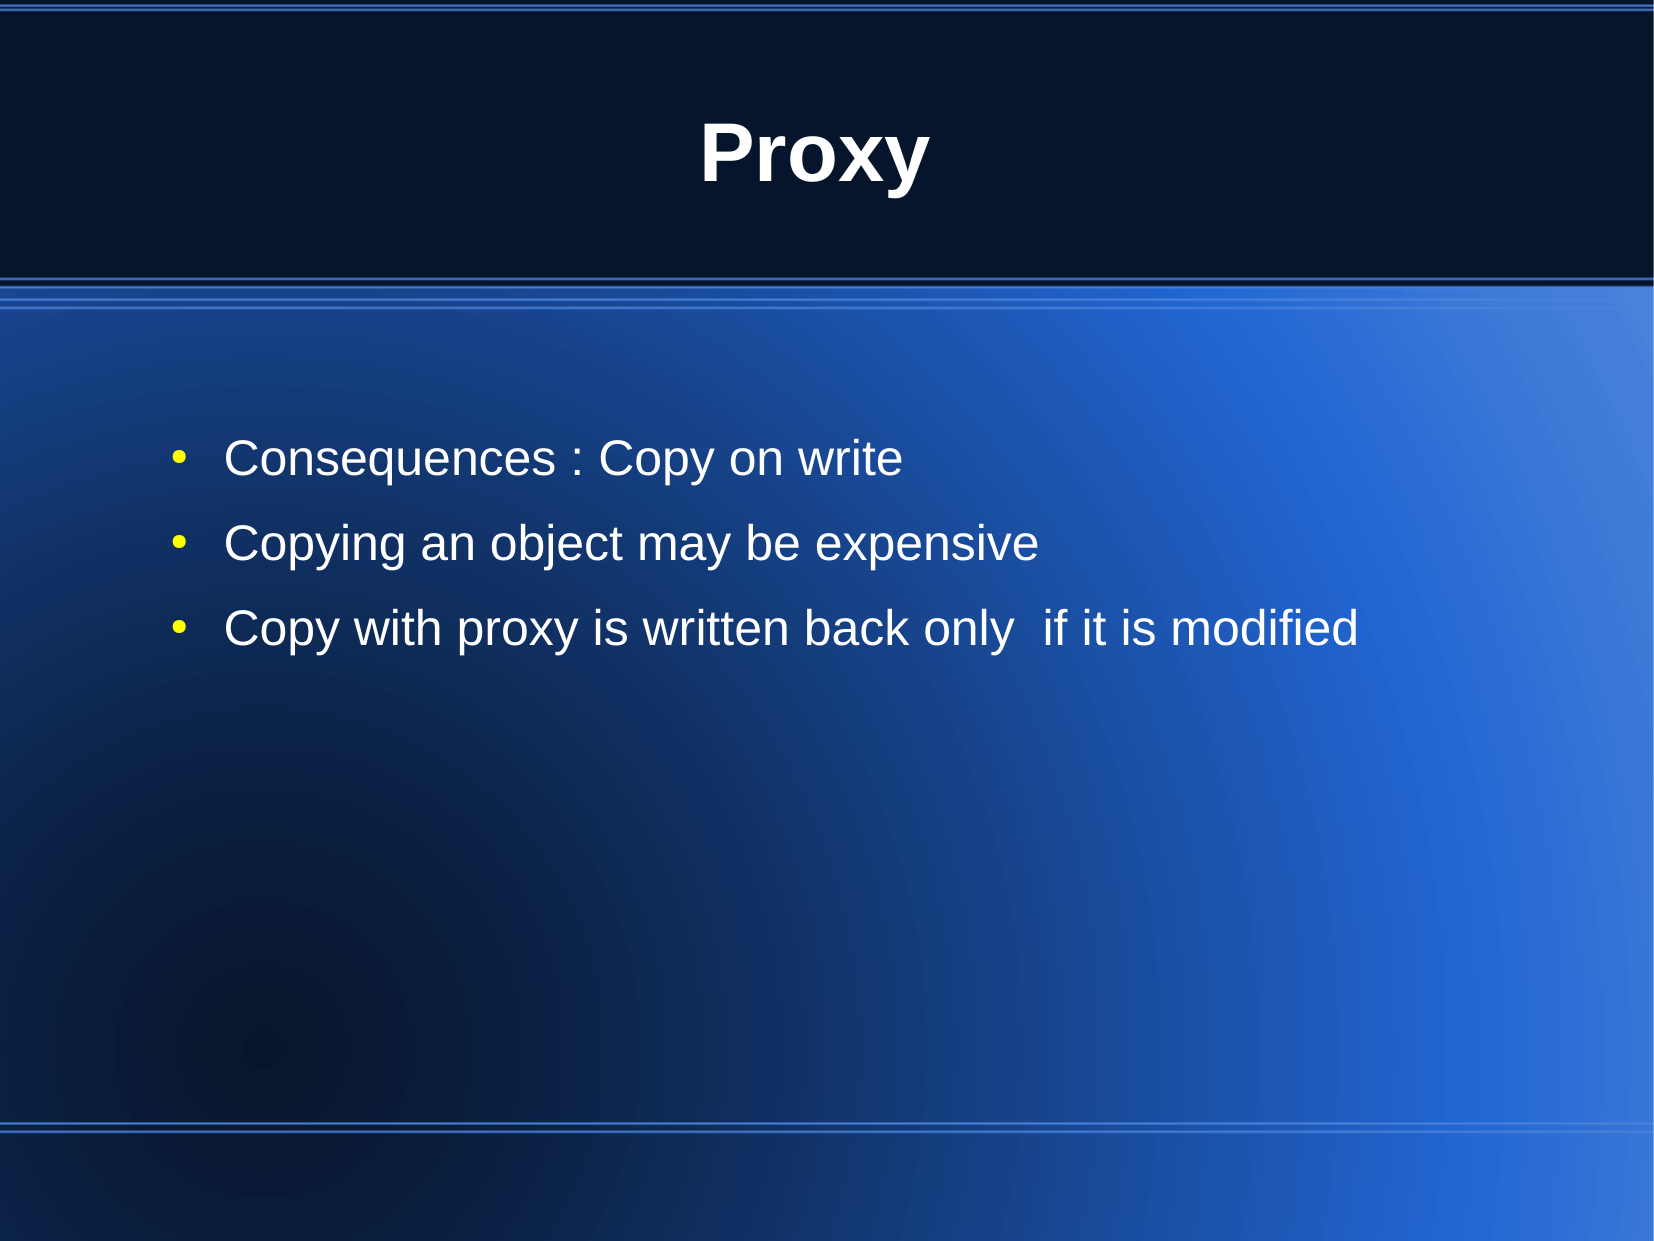

# Proxy
Consequences : Copy on write
Copying an object may be expensive
Copy with proxy is written back only if it is modified